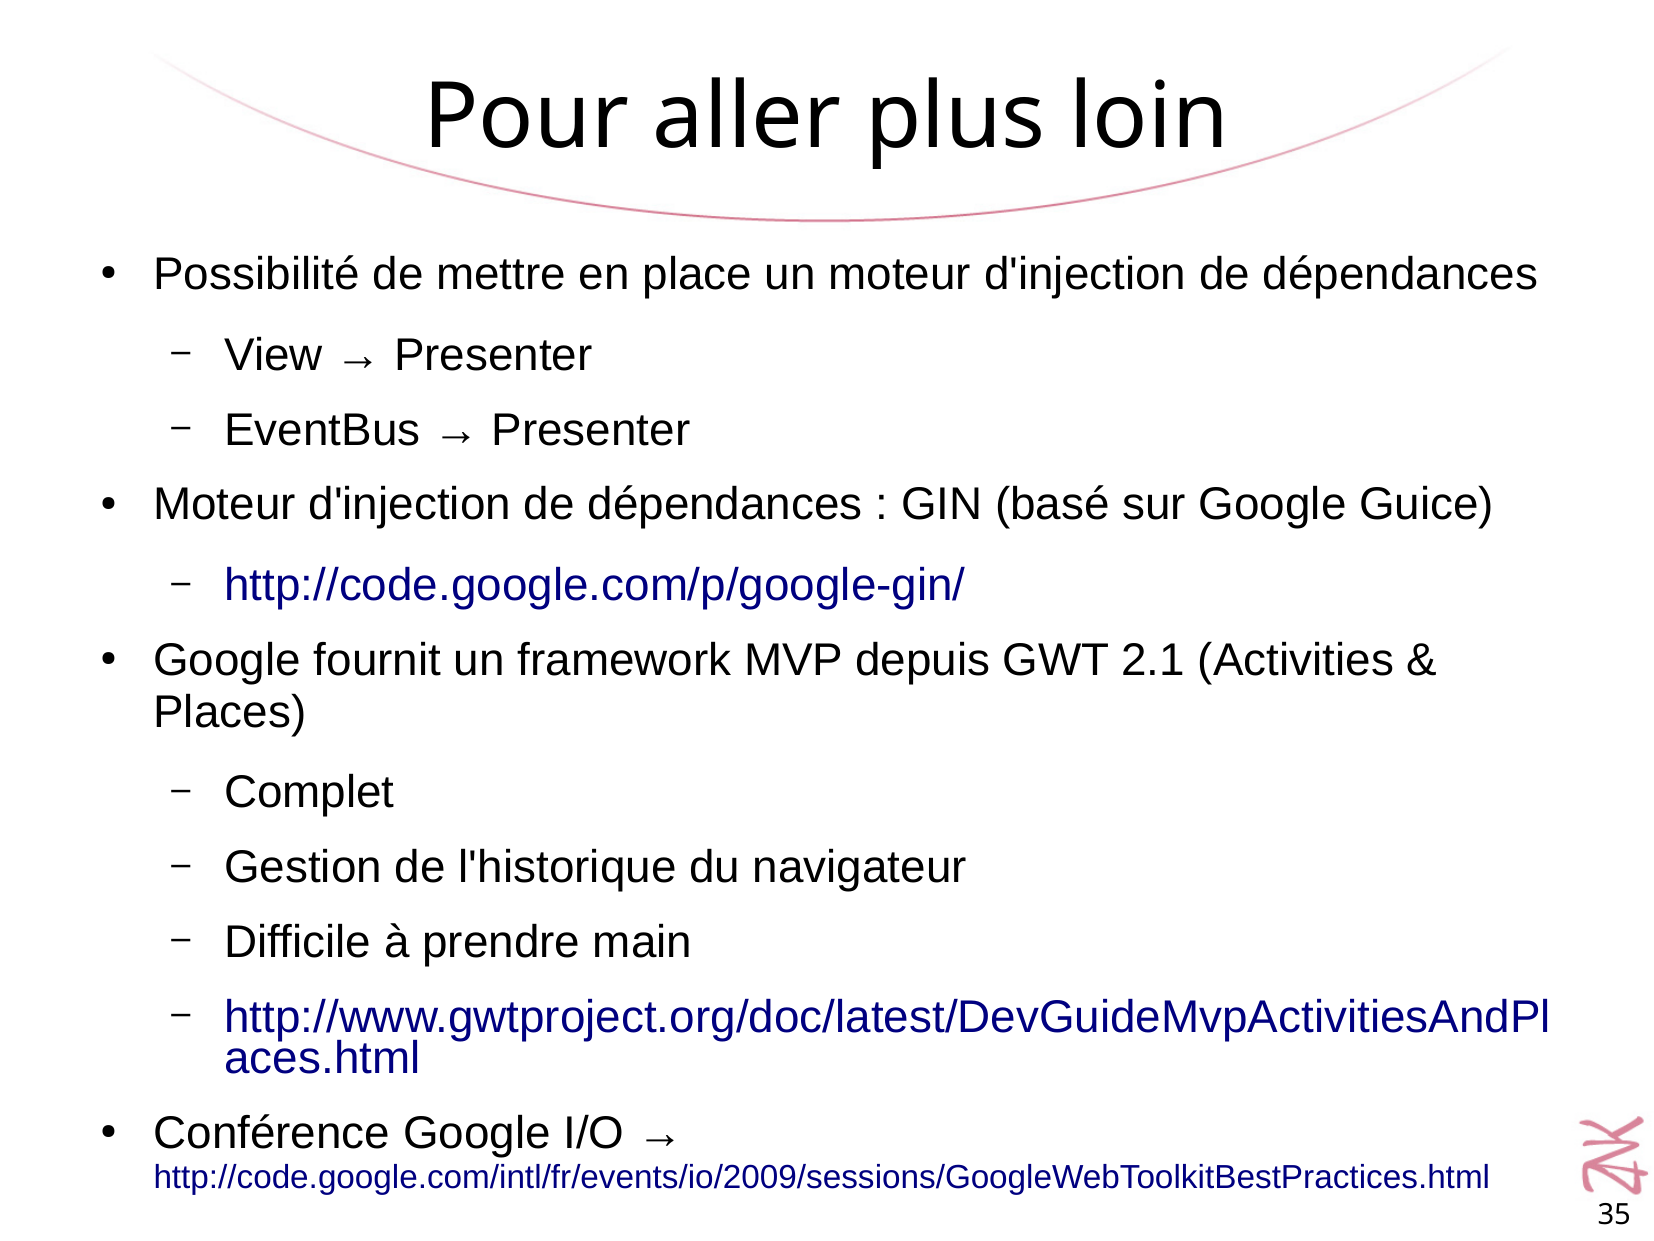

# Pour aller plus loin
Possibilité de mettre en place un moteur d'injection de dépendances
View → Presenter
EventBus → Presenter
Moteur d'injection de dépendances : GIN (basé sur Google Guice)
http://code.google.com/p/google-gin/
Google fournit un framework MVP depuis GWT 2.1 (Activities & Places)
Complet
Gestion de l'historique du navigateur
Difficile à prendre main
http://www.gwtproject.org/doc/latest/DevGuideMvpActivitiesAndPlaces.html
Conférence Google I/O → http://code.google.com/intl/fr/events/io/2009/sessions/GoogleWebToolkitBestPractices.html
35